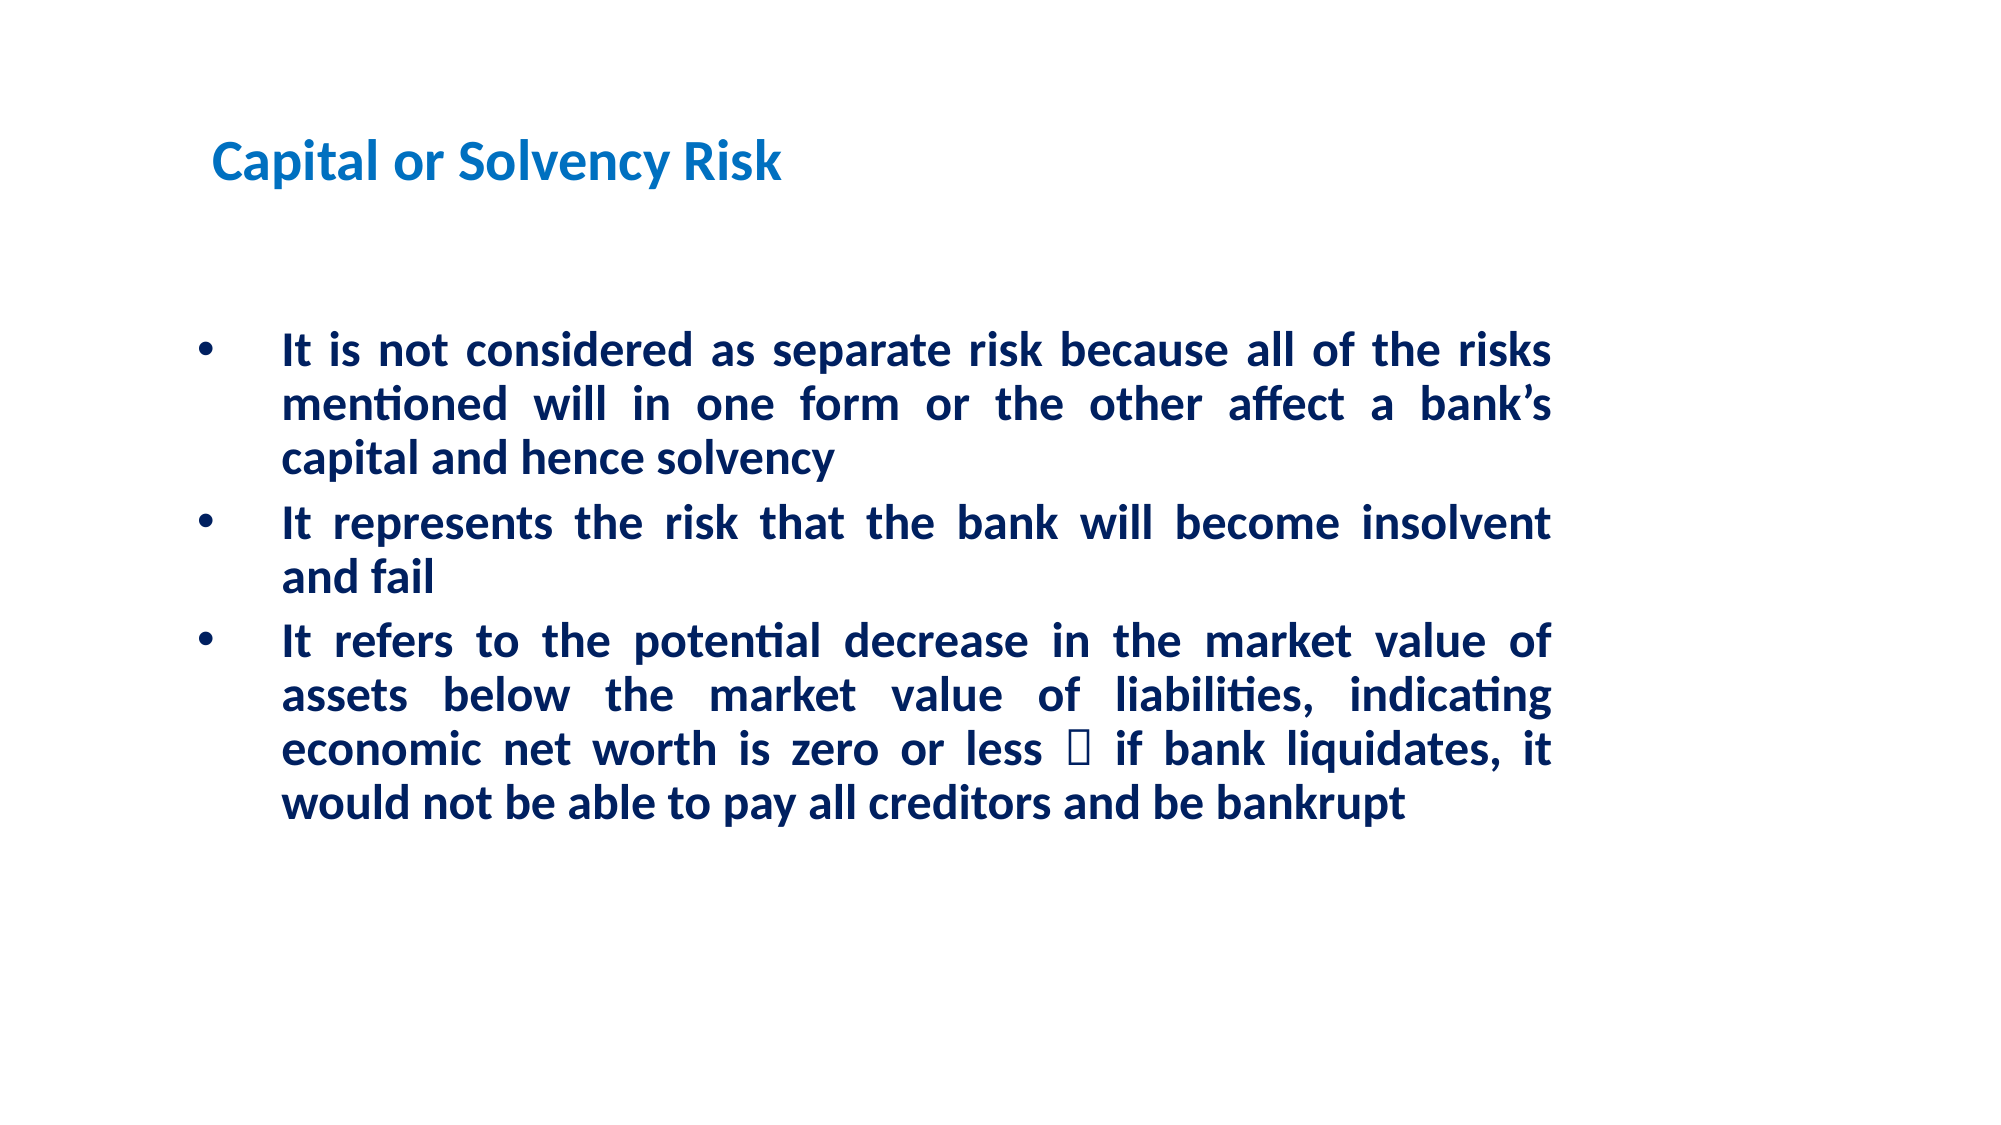

Capital or Solvency Risk
# It is not considered as separate risk because all of the risks mentioned will in one form or the other affect a bank’s capital and hence solvency
It represents the risk that the bank will become insolvent and fail
It refers to the potential decrease in the market value of assets below the market value of liabilities, indicating economic net worth is zero or less  if bank liquidates, it would not be able to pay all creditors and be bankrupt